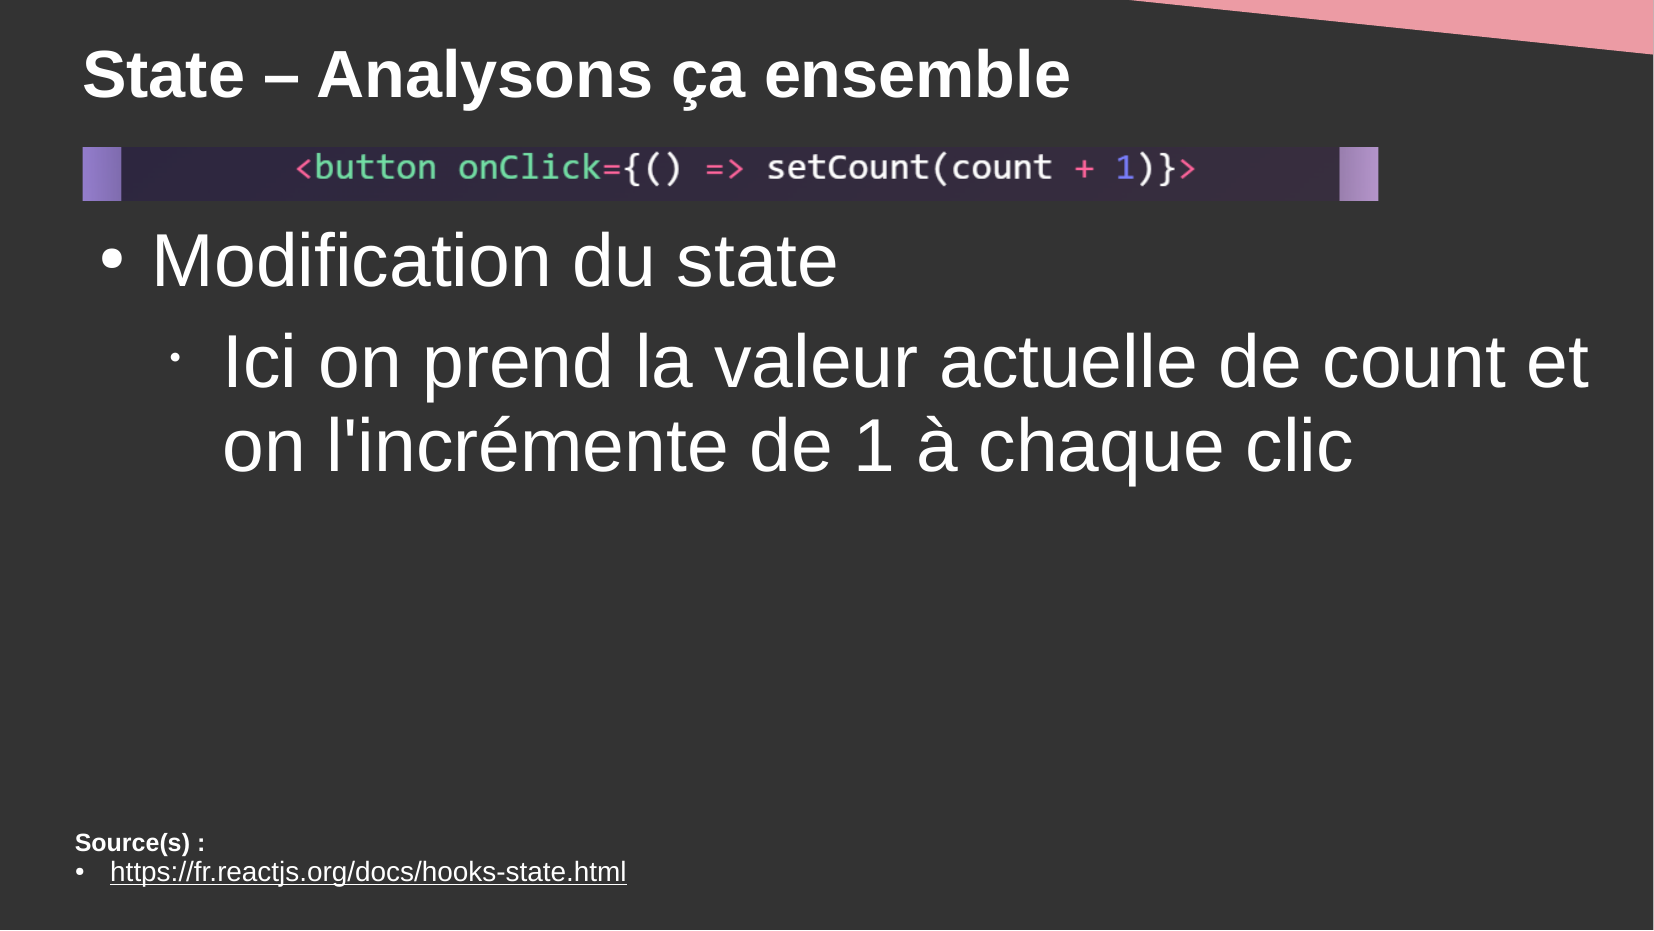

State – Analysons ça ensemble
# Modification du state
Ici on prend la valeur actuelle de count et on l'incrémente de 1 à chaque clic
Source(s) :
https://fr.reactjs.org/docs/hooks-state.html